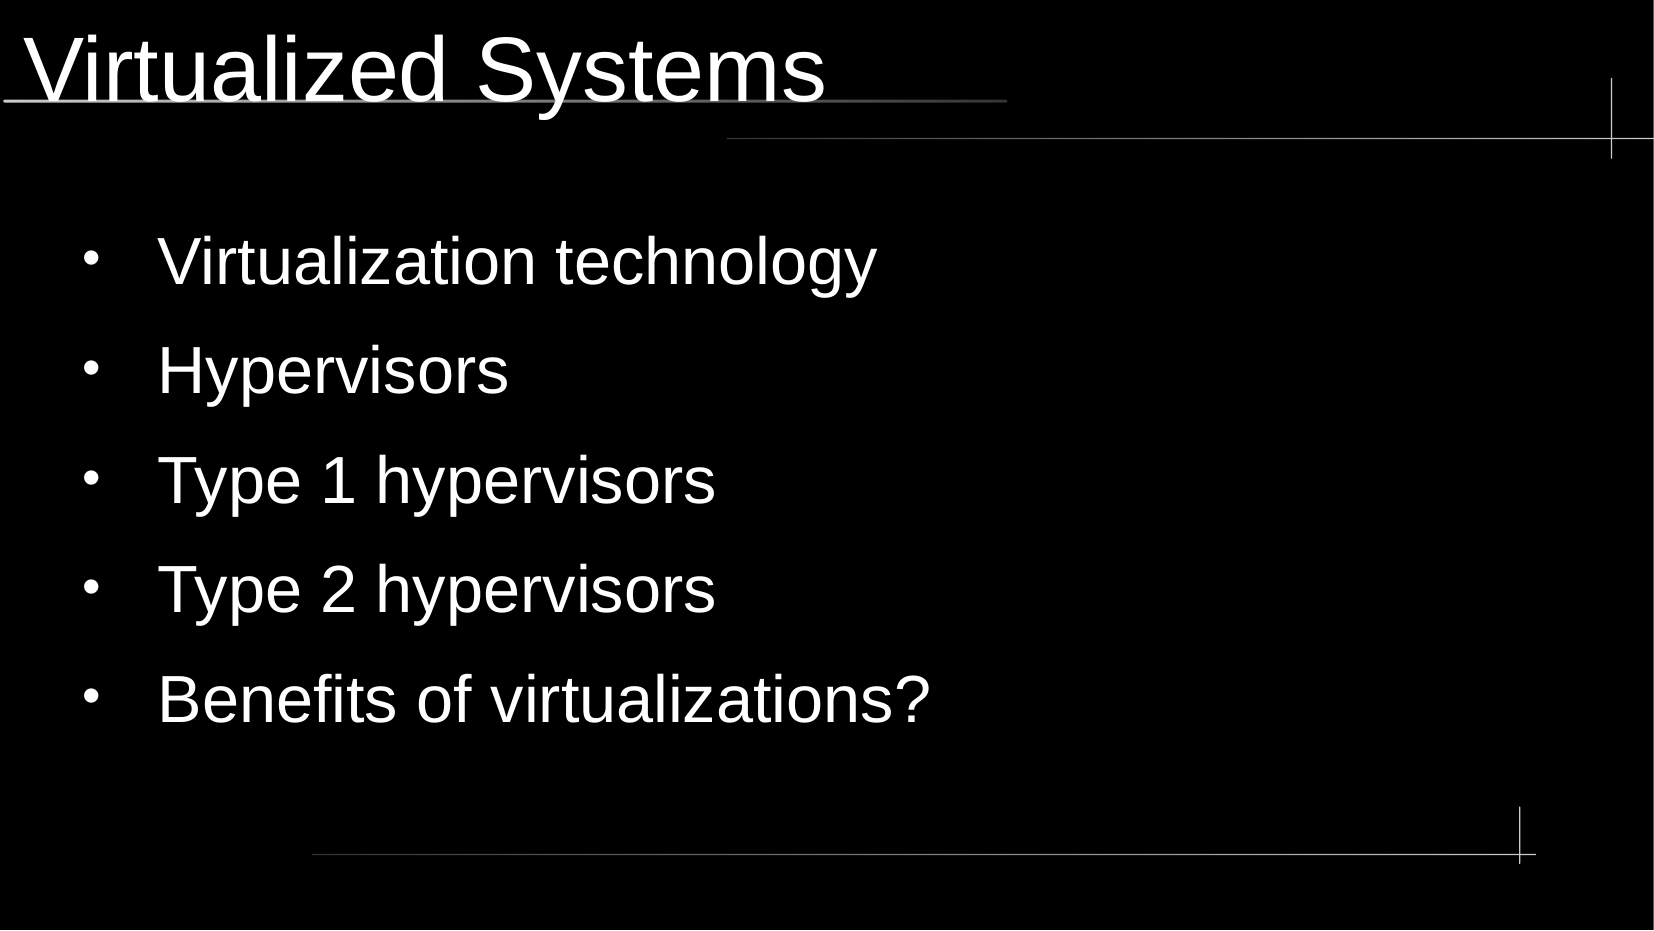

# Virtualized Systems
Virtualization technology
Hypervisors
Type 1 hypervisors
Type 2 hypervisors
Benefits of virtualizations?